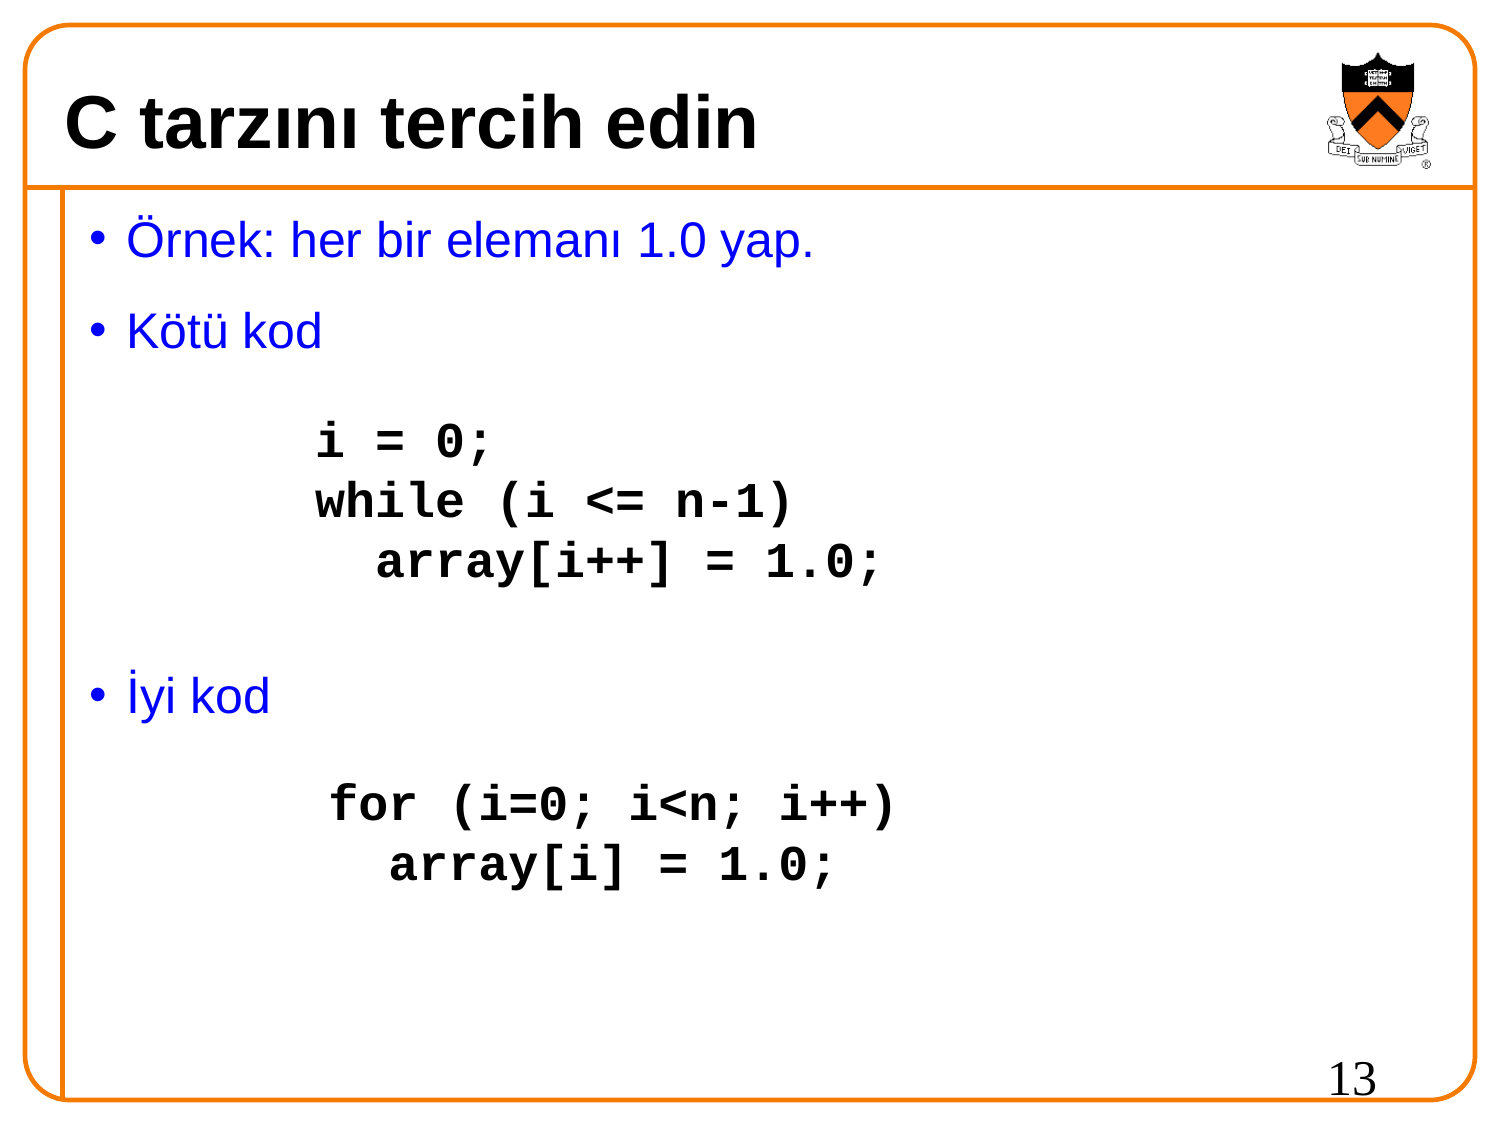

# C tarzını tercih edin
Örnek: her bir elemanı 1.0 yap.
Kötü kod
İyi kod
i = 0;
while (i <= n-1)
 array[i++] = 1.0;
for (i=0; i<n; i++)
 array[i] = 1.0;
13